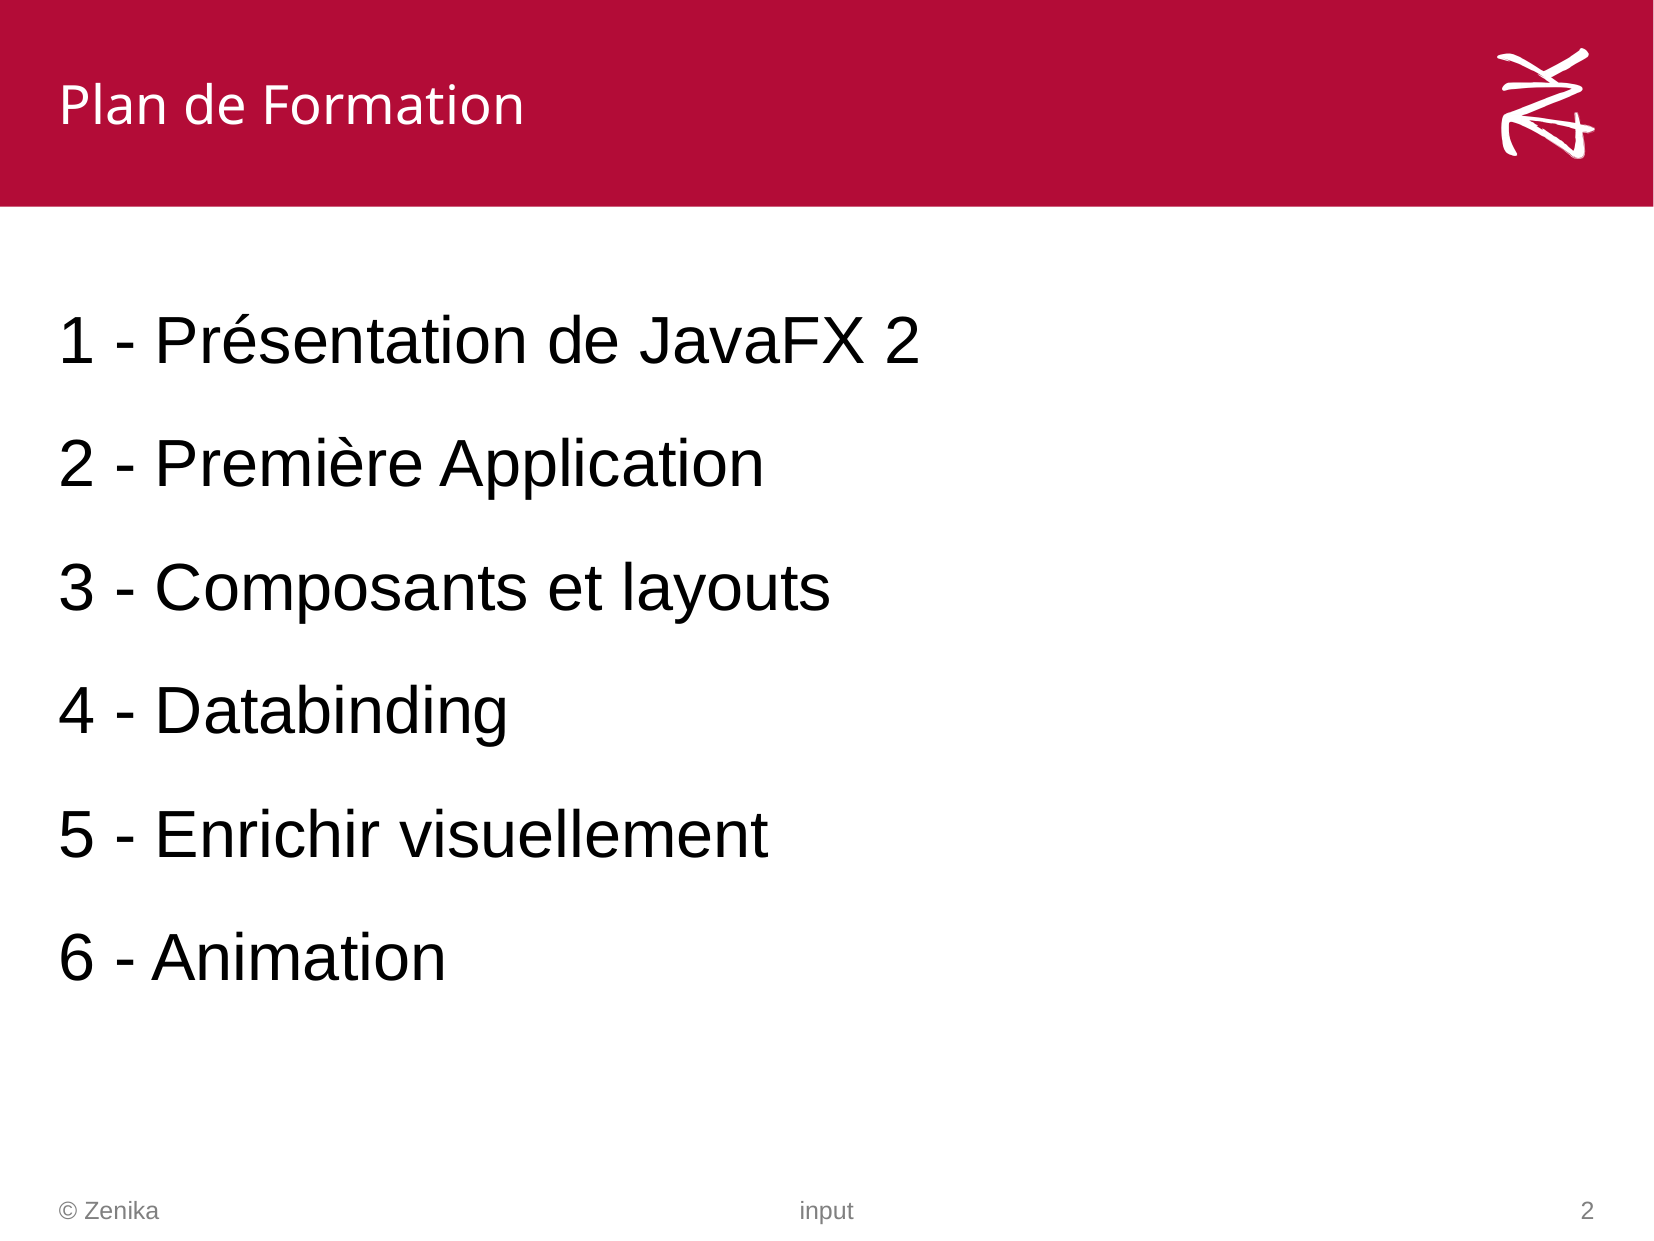

# Plan de Formation
1 - Présentation de JavaFX 2
2 - Première Application
3 - Composants et layouts
4 - Databinding
5 - Enrichir visuellement
6 - Animation